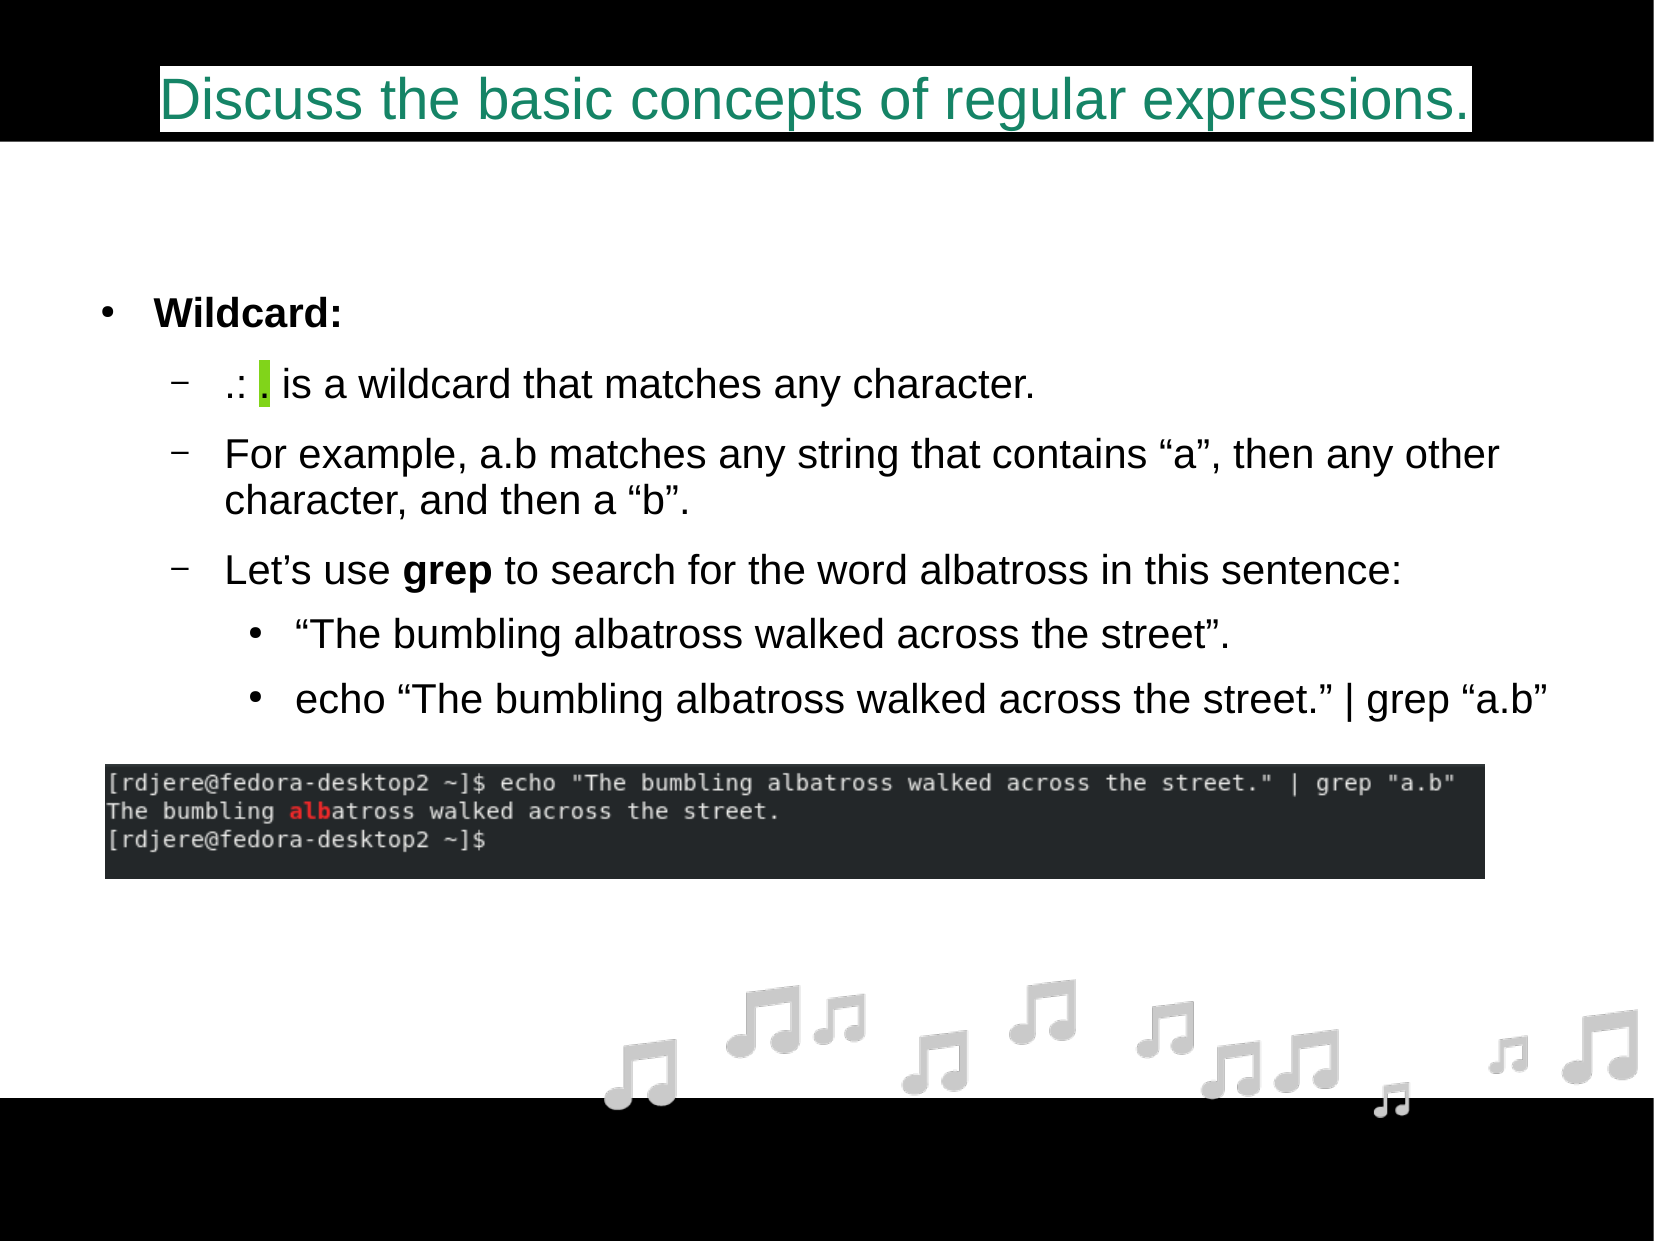

# Discuss the basic concepts of regular expressions.
Wildcard:
.: . is a wildcard that matches any character.
For example, a.b matches any string that contains “a”, then any other character, and then a “b”.
Let’s use grep to search for the word albatross in this sentence:
“The bumbling albatross walked across the street”.
echo “The bumbling albatross walked across the street.” | grep “a.b”